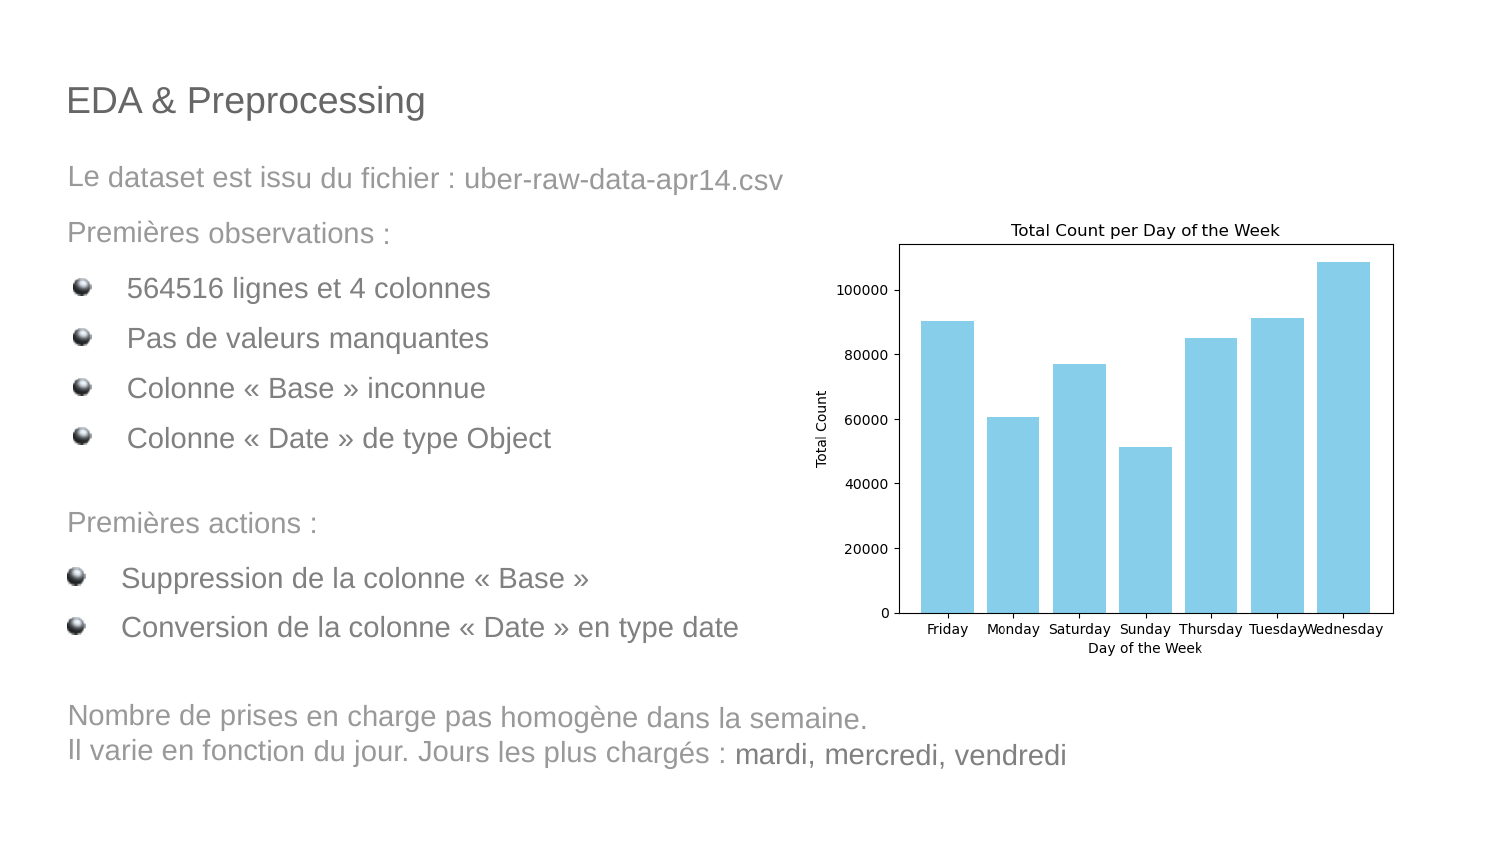

# EDA & Preprocessing
Le dataset est issu du fichier : uber-raw-data-apr14.csv
Premières observations :
564516 lignes et 4 colonnes
Pas de valeurs manquantes
Colonne « Base » inconnue
Colonne « Date » de type Object
Premières actions :
Suppression de la colonne « Base »
Conversion de la colonne « Date » en type date
Nombre de prises en charge pas homogène dans la semaine.
Il varie en fonction du jour. Jours les plus chargés : mardi, mercredi, vendredi